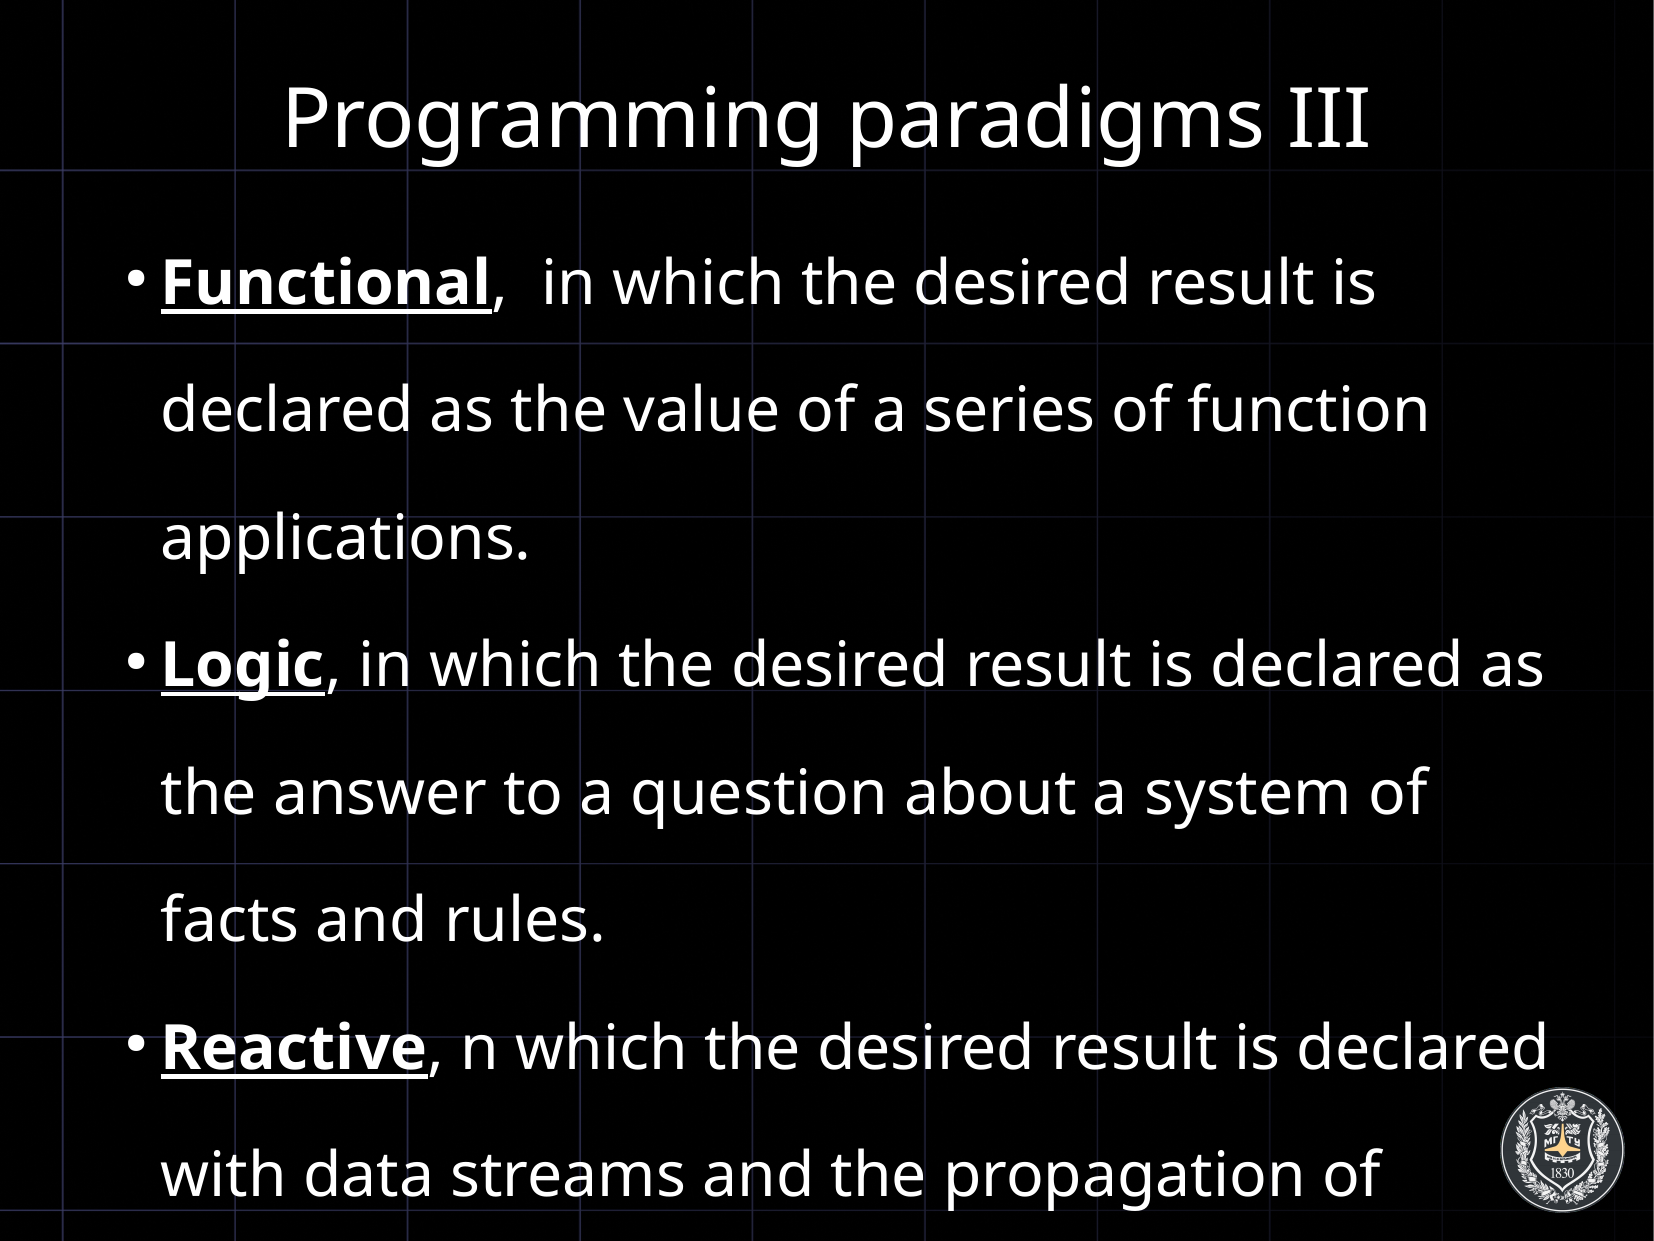

# Programming paradigms III
Functional, in which the desired result is declared as the value of a series of function applications.
Logic, in which the desired result is declared as the answer to a question about a system of facts and rules.
Reactive, n which the desired result is declared with data streams and the propagation of change.
Today we will mostly talk about four first paradigms: Imperative, Procedural, Declarative, Functional.